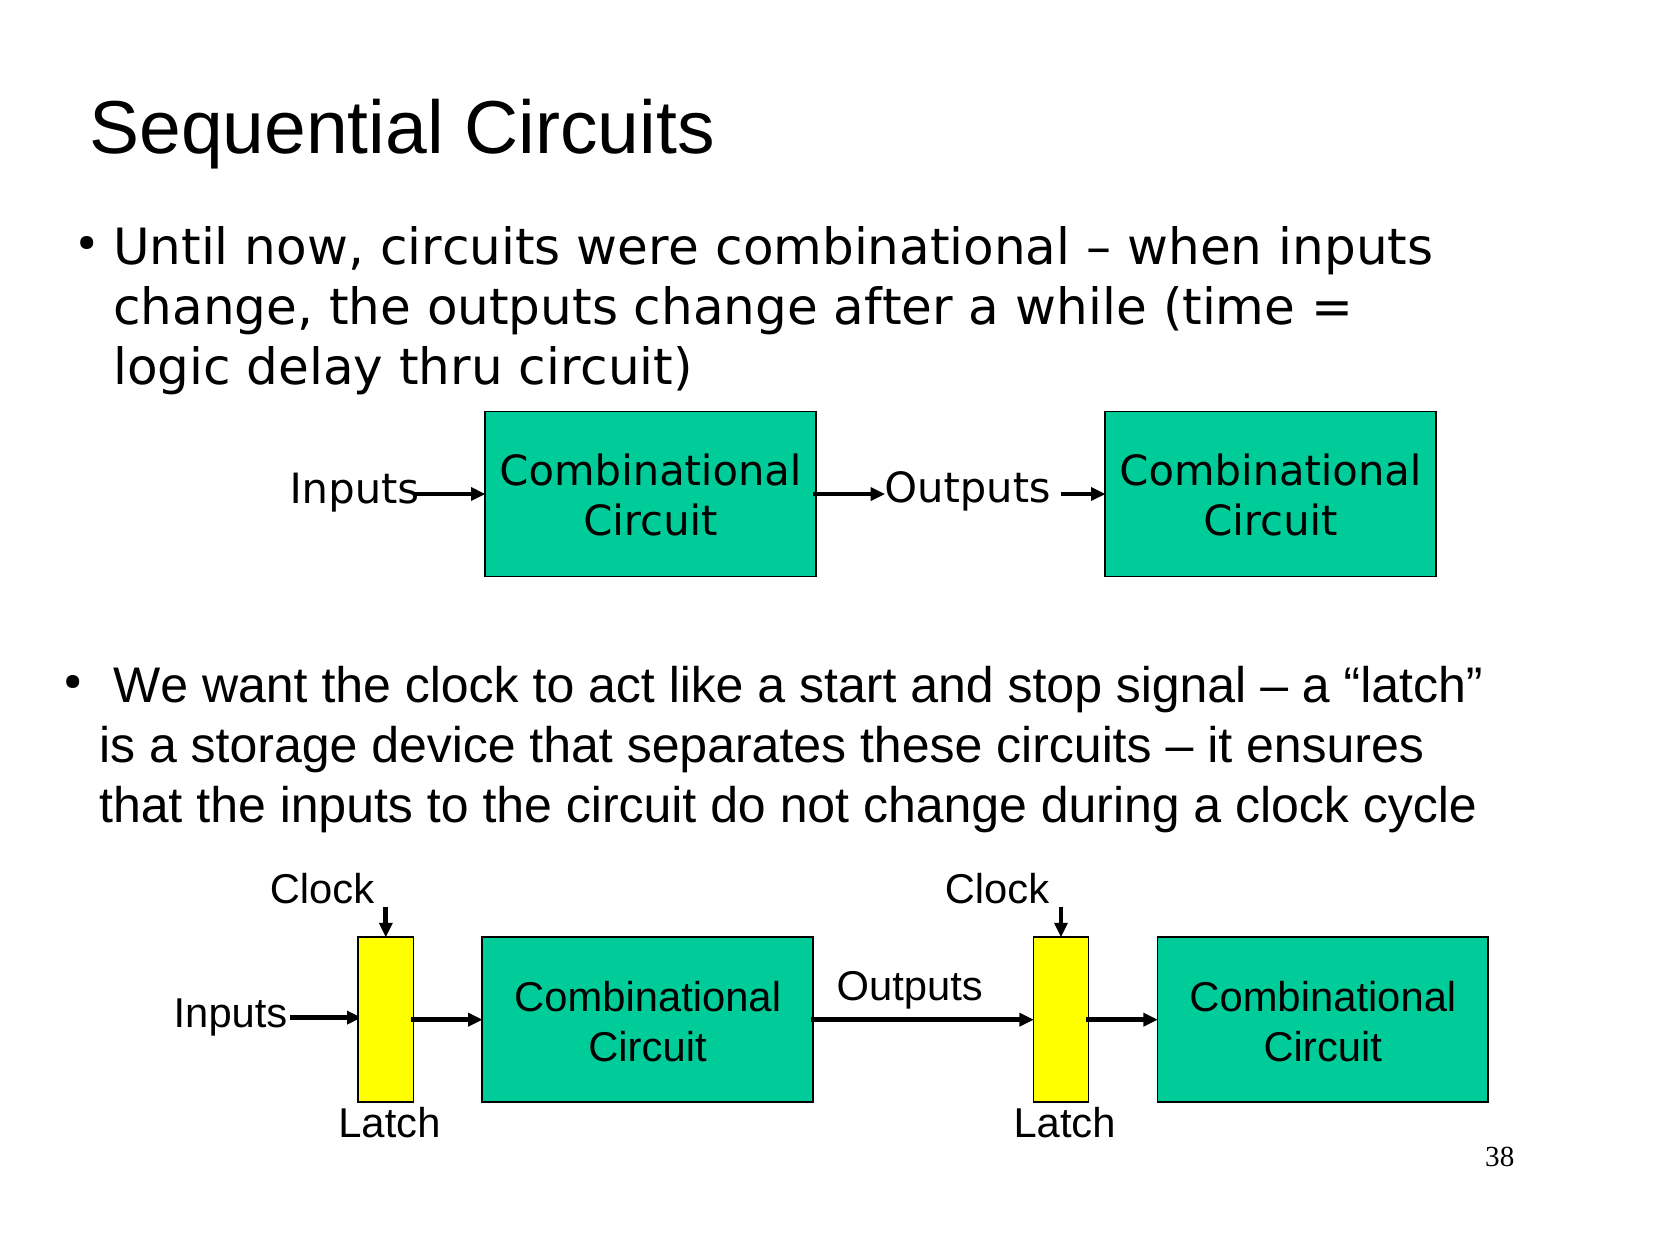

Sequential Circuits
Until now, circuits were combinational – when inputs change, the outputs change after a while (time = logic delay thru circuit)
Combinational
Circuit
Combinational
Circuit
Outputs
Inputs
 We want the clock to act like a start and stop signal – a “latch” is a storage device that separates these circuits – it ensures that the inputs to the circuit do not change during a clock cycle
Clock
Clock
Combinational
Circuit
Combinational
Circuit
Outputs
Inputs
Latch
Latch